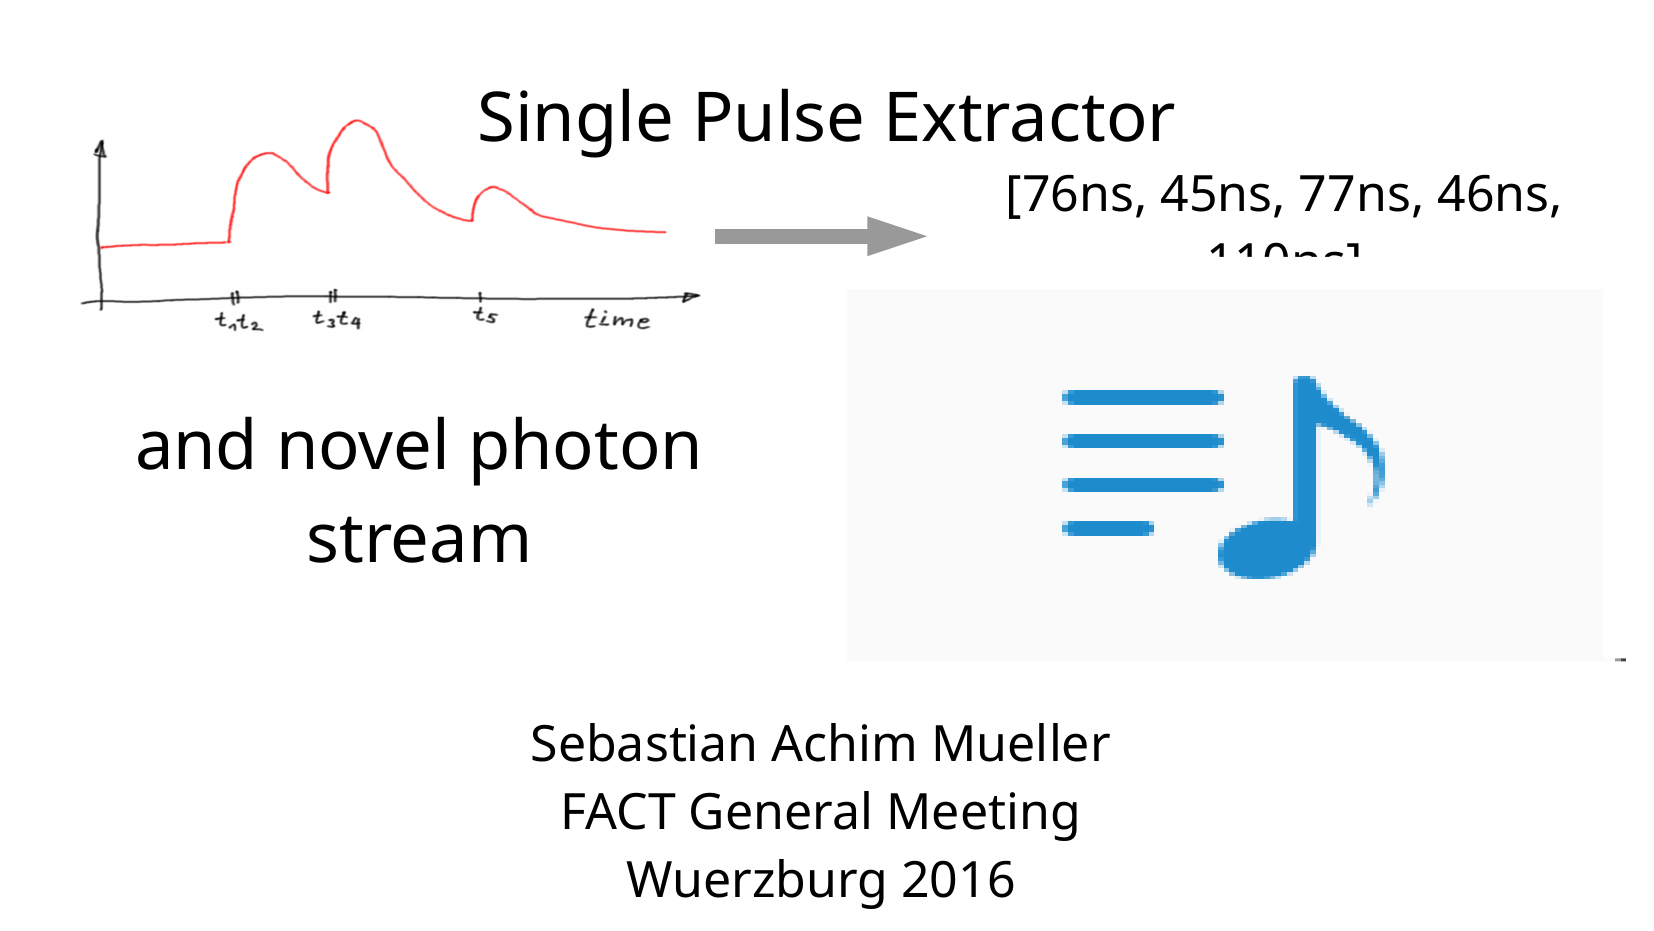

# Single Pulse Extractor
[76ns, 45ns, 77ns, 46ns, 110ns]
and novel photon stream
Sebastian Achim Mueller
FACT General Meeting
Wuerzburg 2016